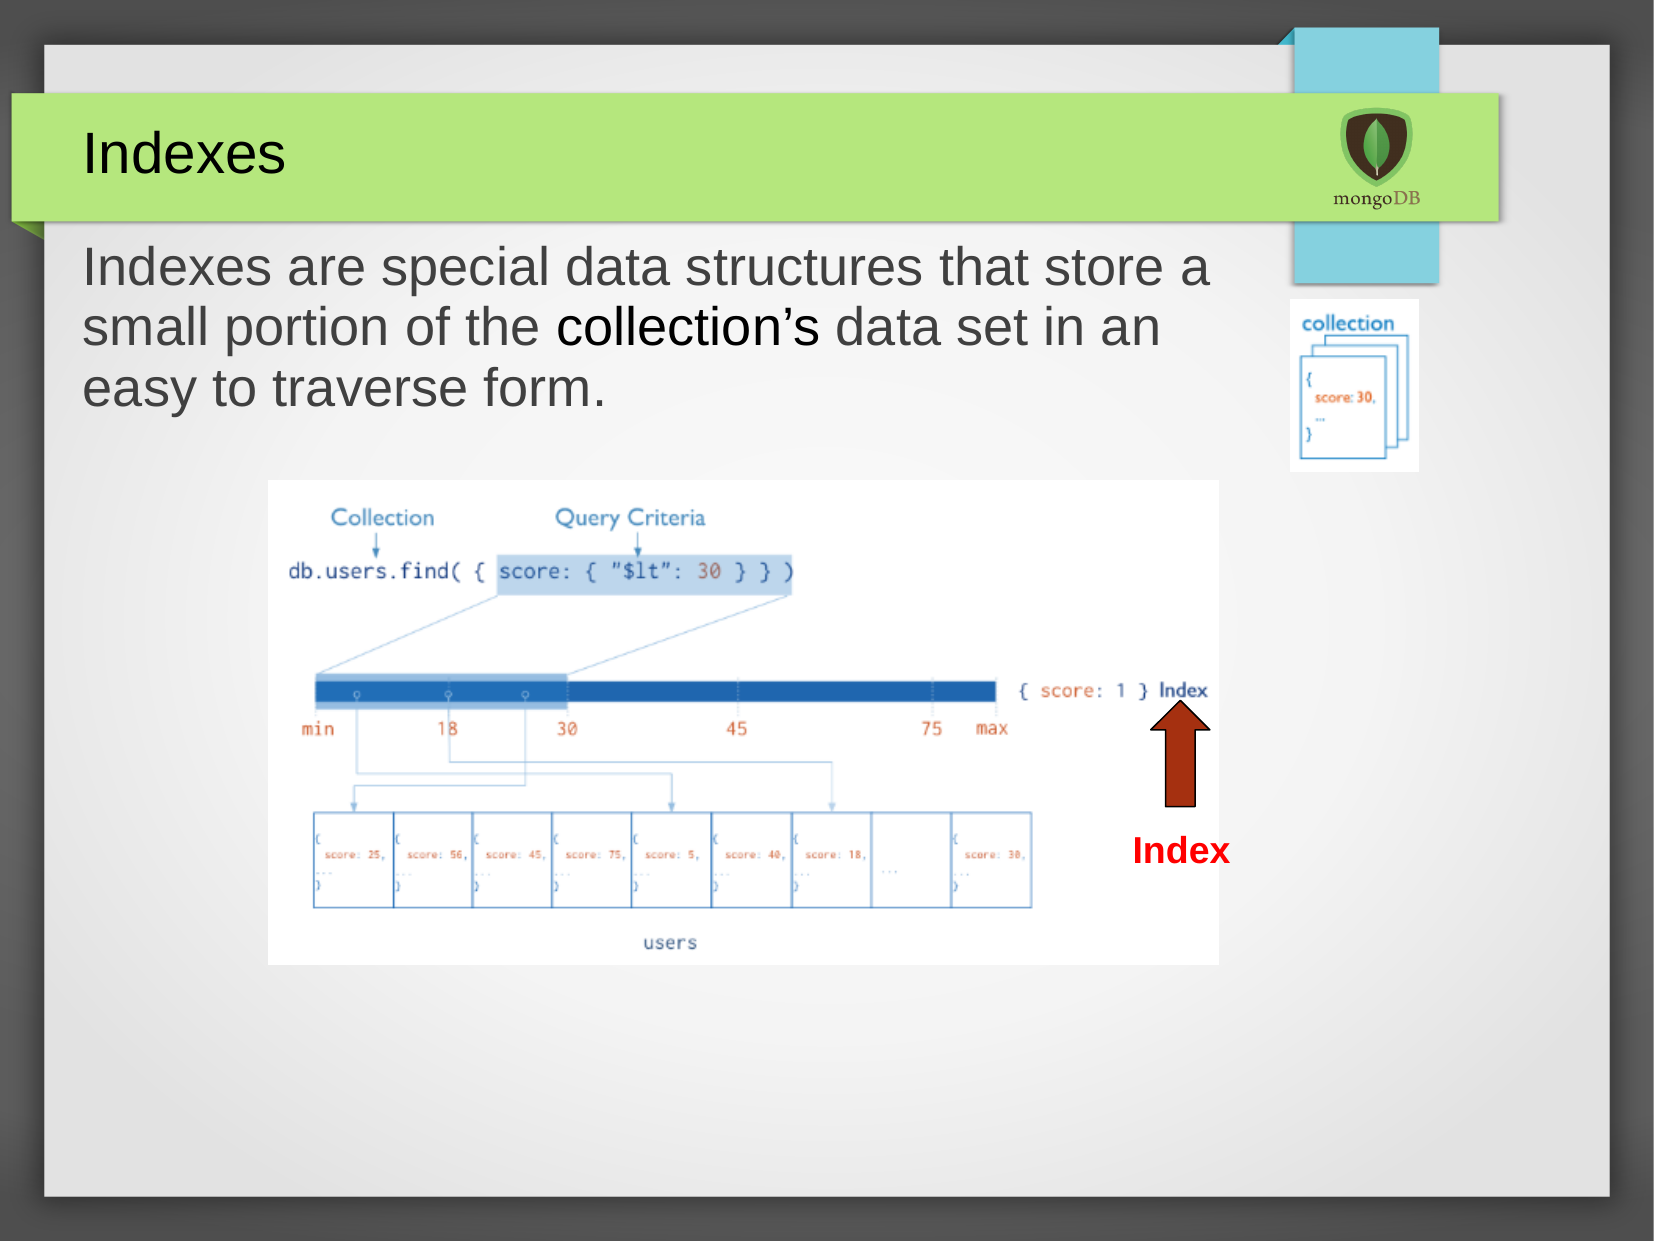

# Indexes
Indexes are special data structures that store a small portion of the collection’s data set in an easy to traverse form.
Index